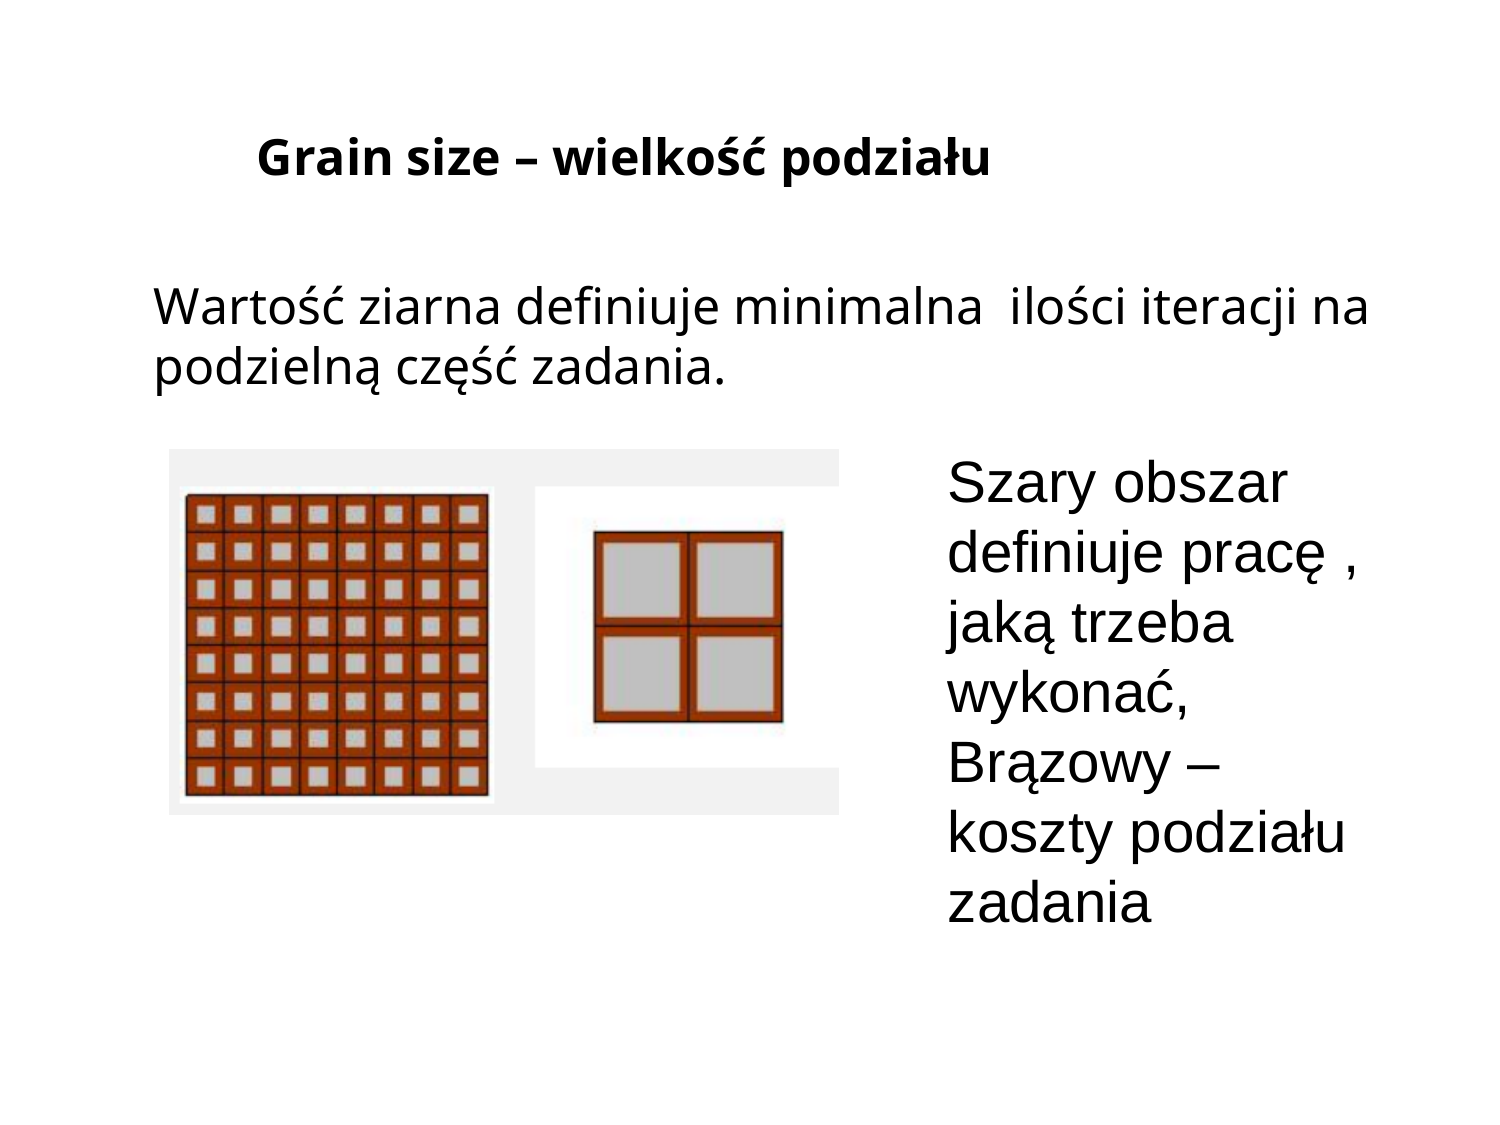

# Grain size – wielkość podziału
Wartość ziarna definiuje minimalna ilości iteracji na podzielną część zadania.
Szary obszar definiuje pracę , jaką trzeba wykonać,
Brązowy – koszty podziału zadania